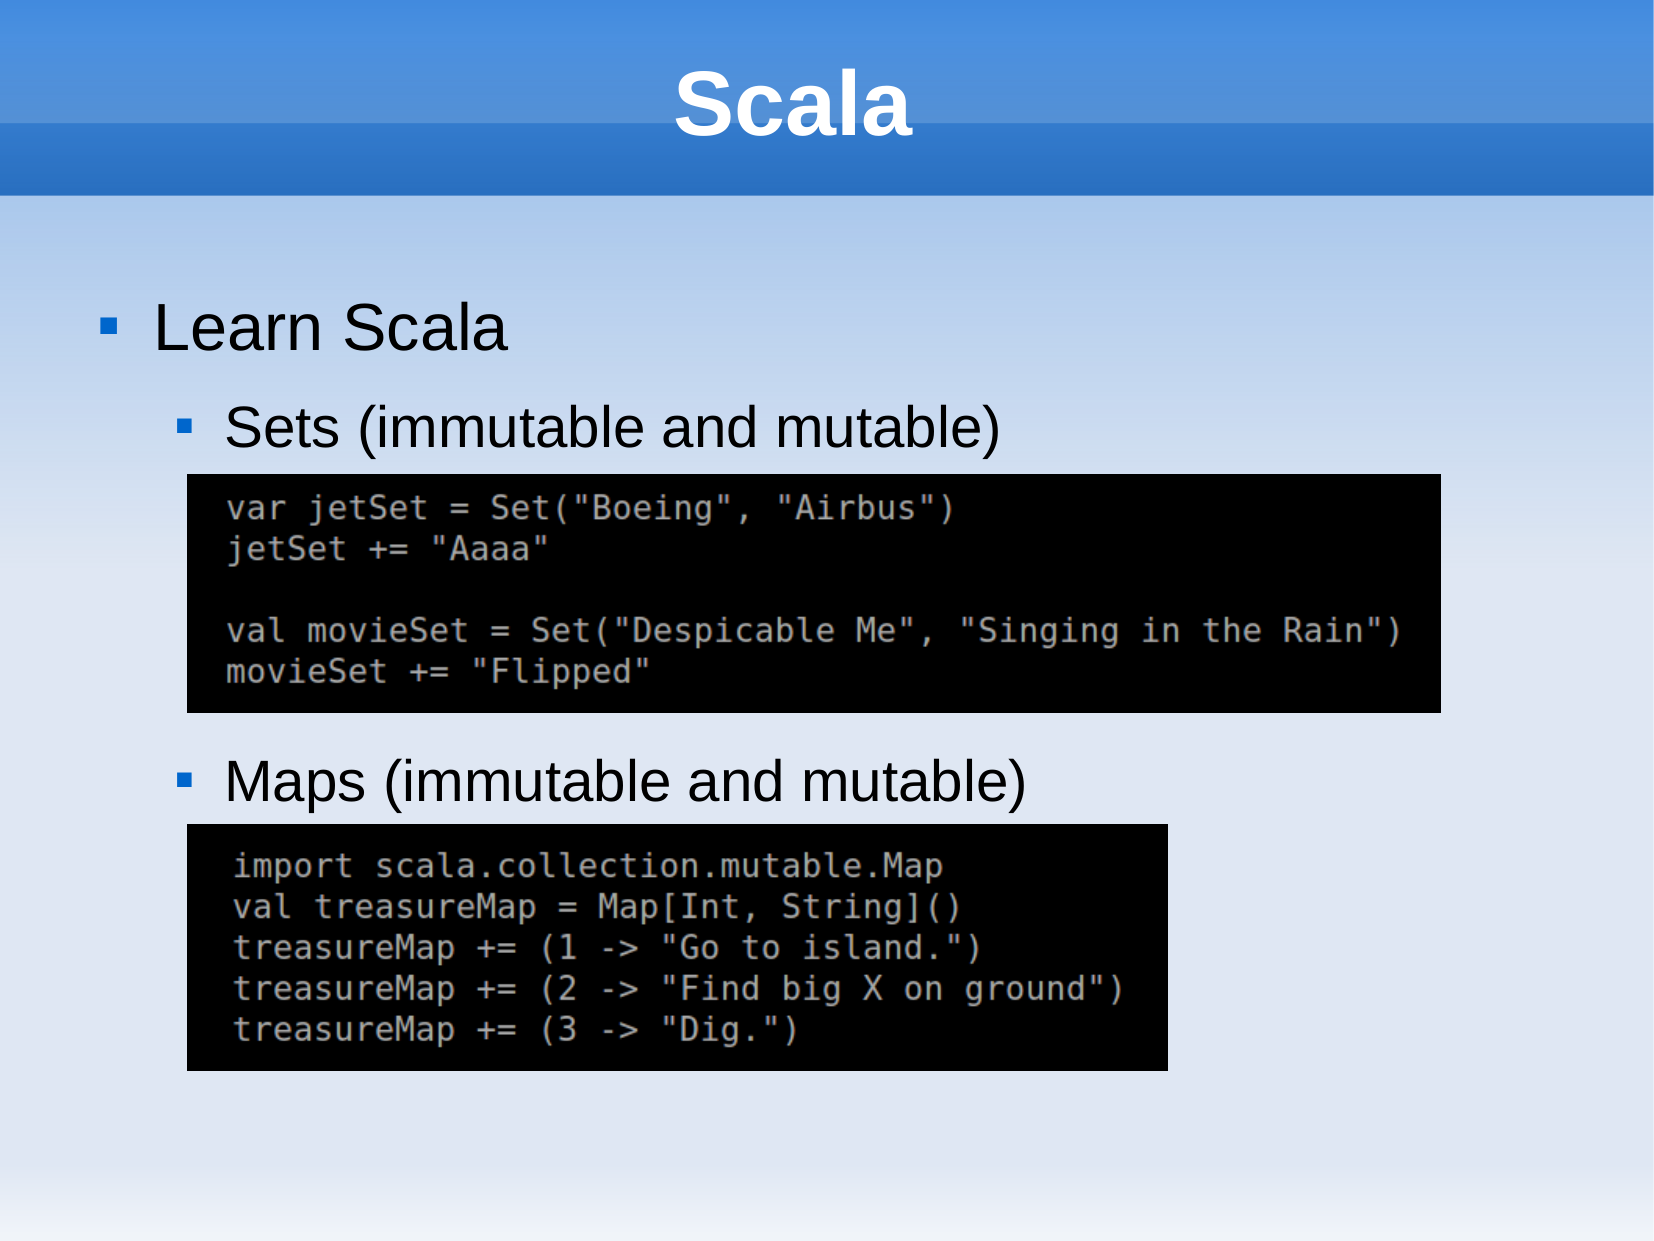

# Scala
Learn Scala
Sets (immutable and mutable)
Maps (immutable and mutable)